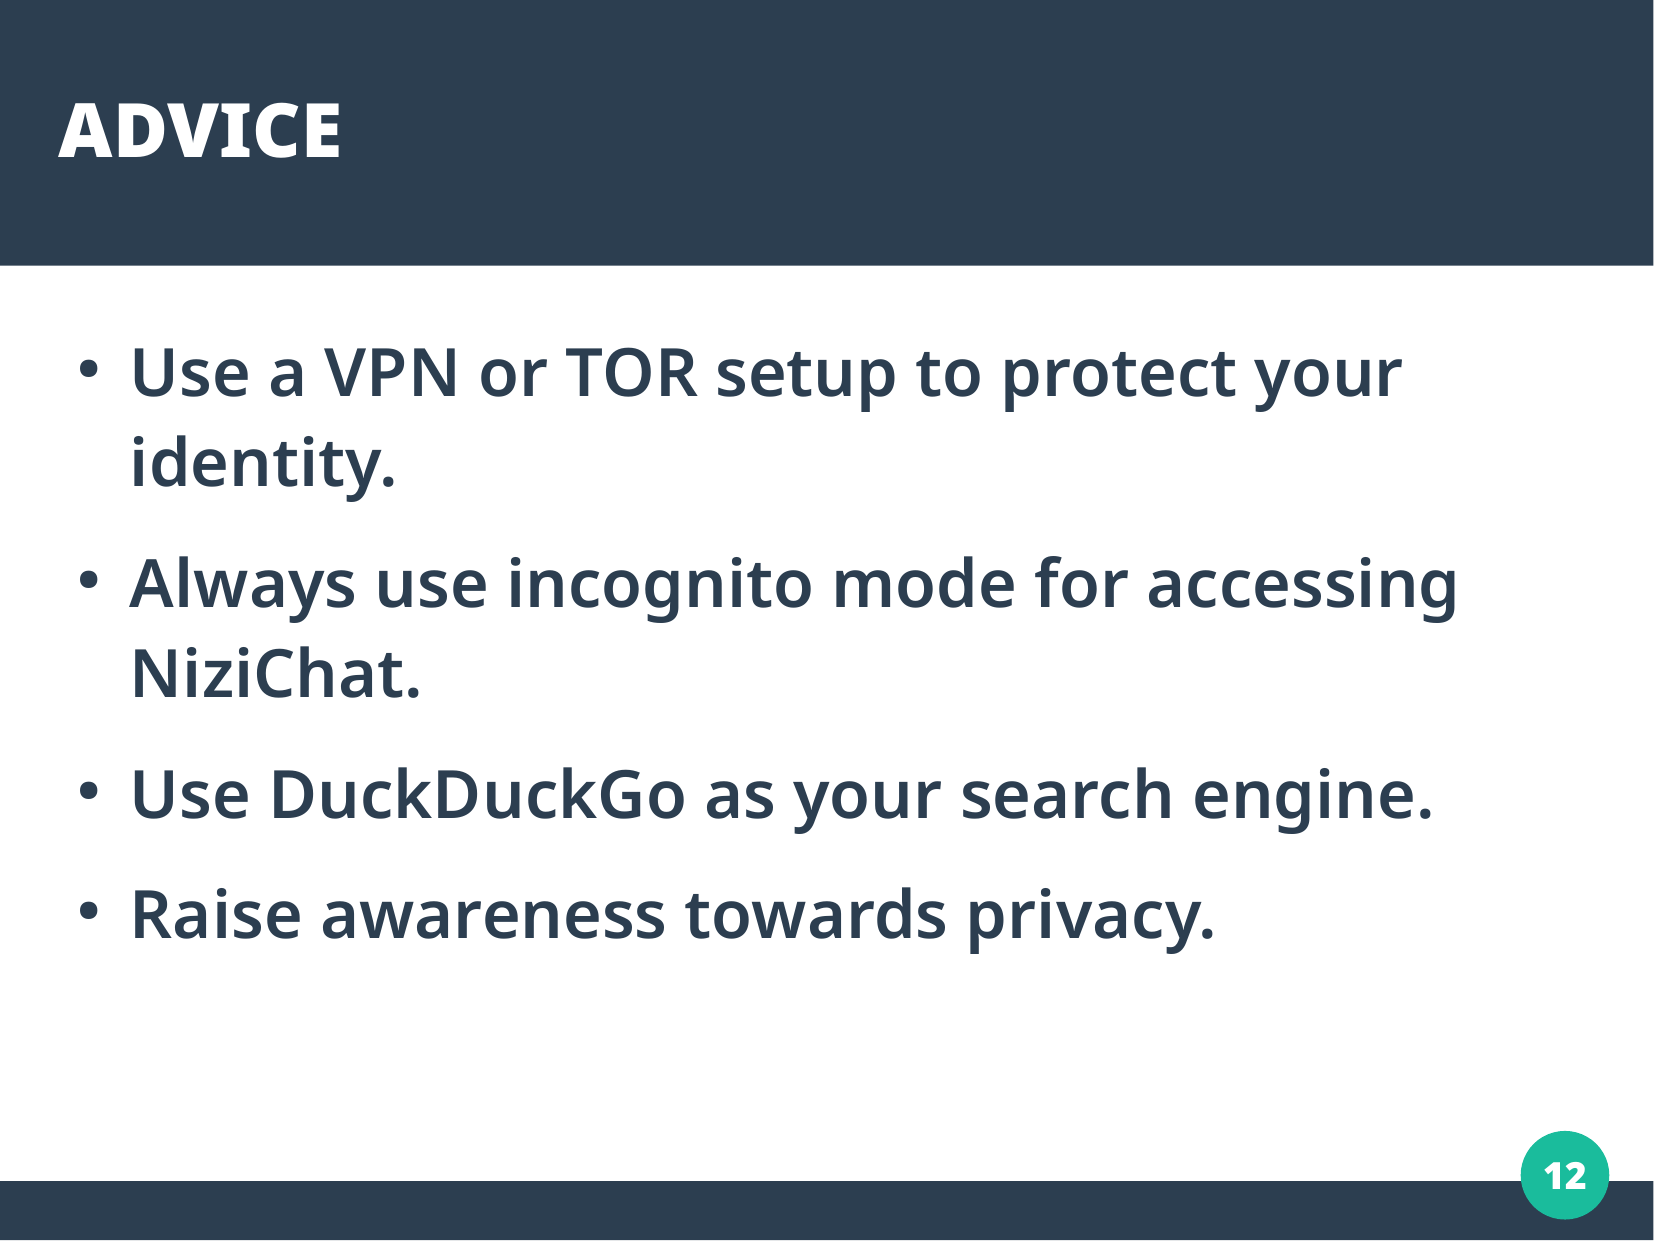

# ADVICE
Use a VPN or TOR setup to protect your identity.
Always use incognito mode for accessing NiziChat.
Use DuckDuckGo as your search engine.
Raise awareness towards privacy.
12